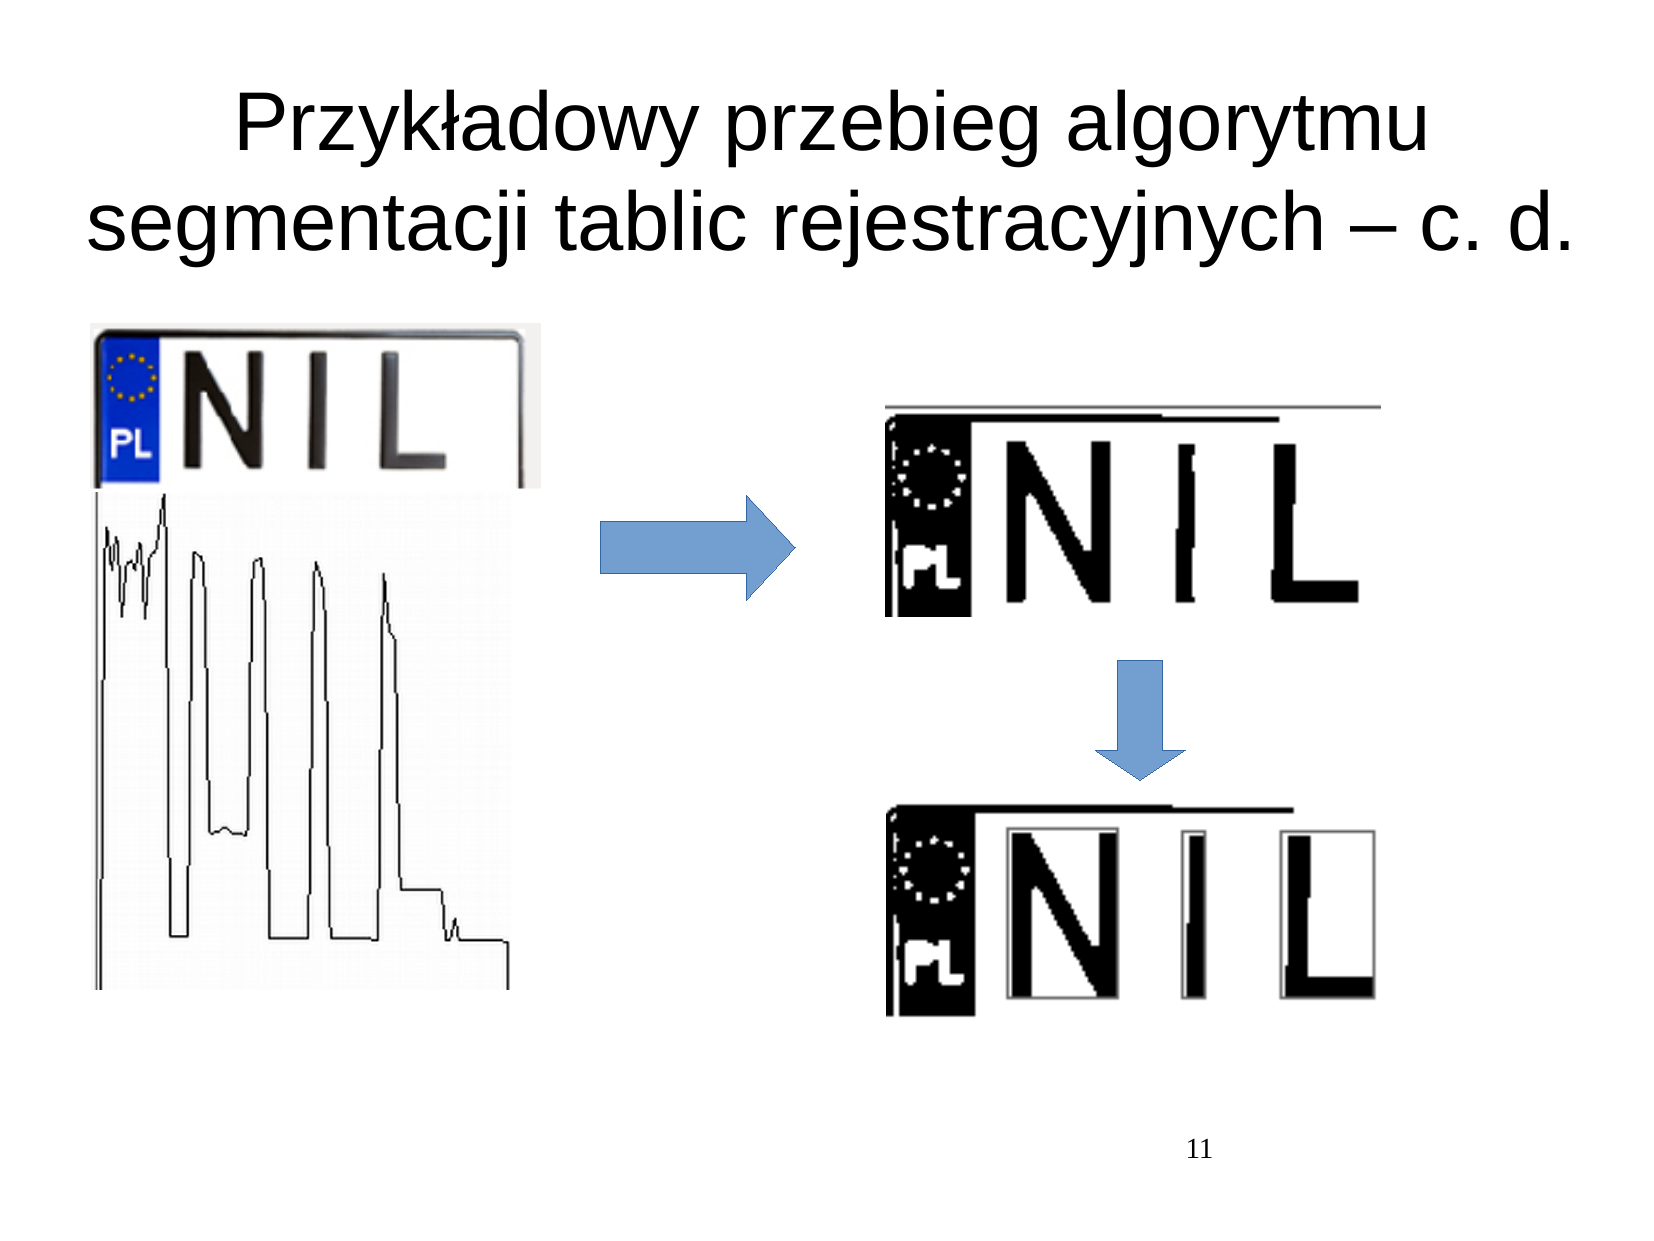

# Przykładowy przebieg algorytmu segmentacji tablic rejestracyjnych – c. d.
11